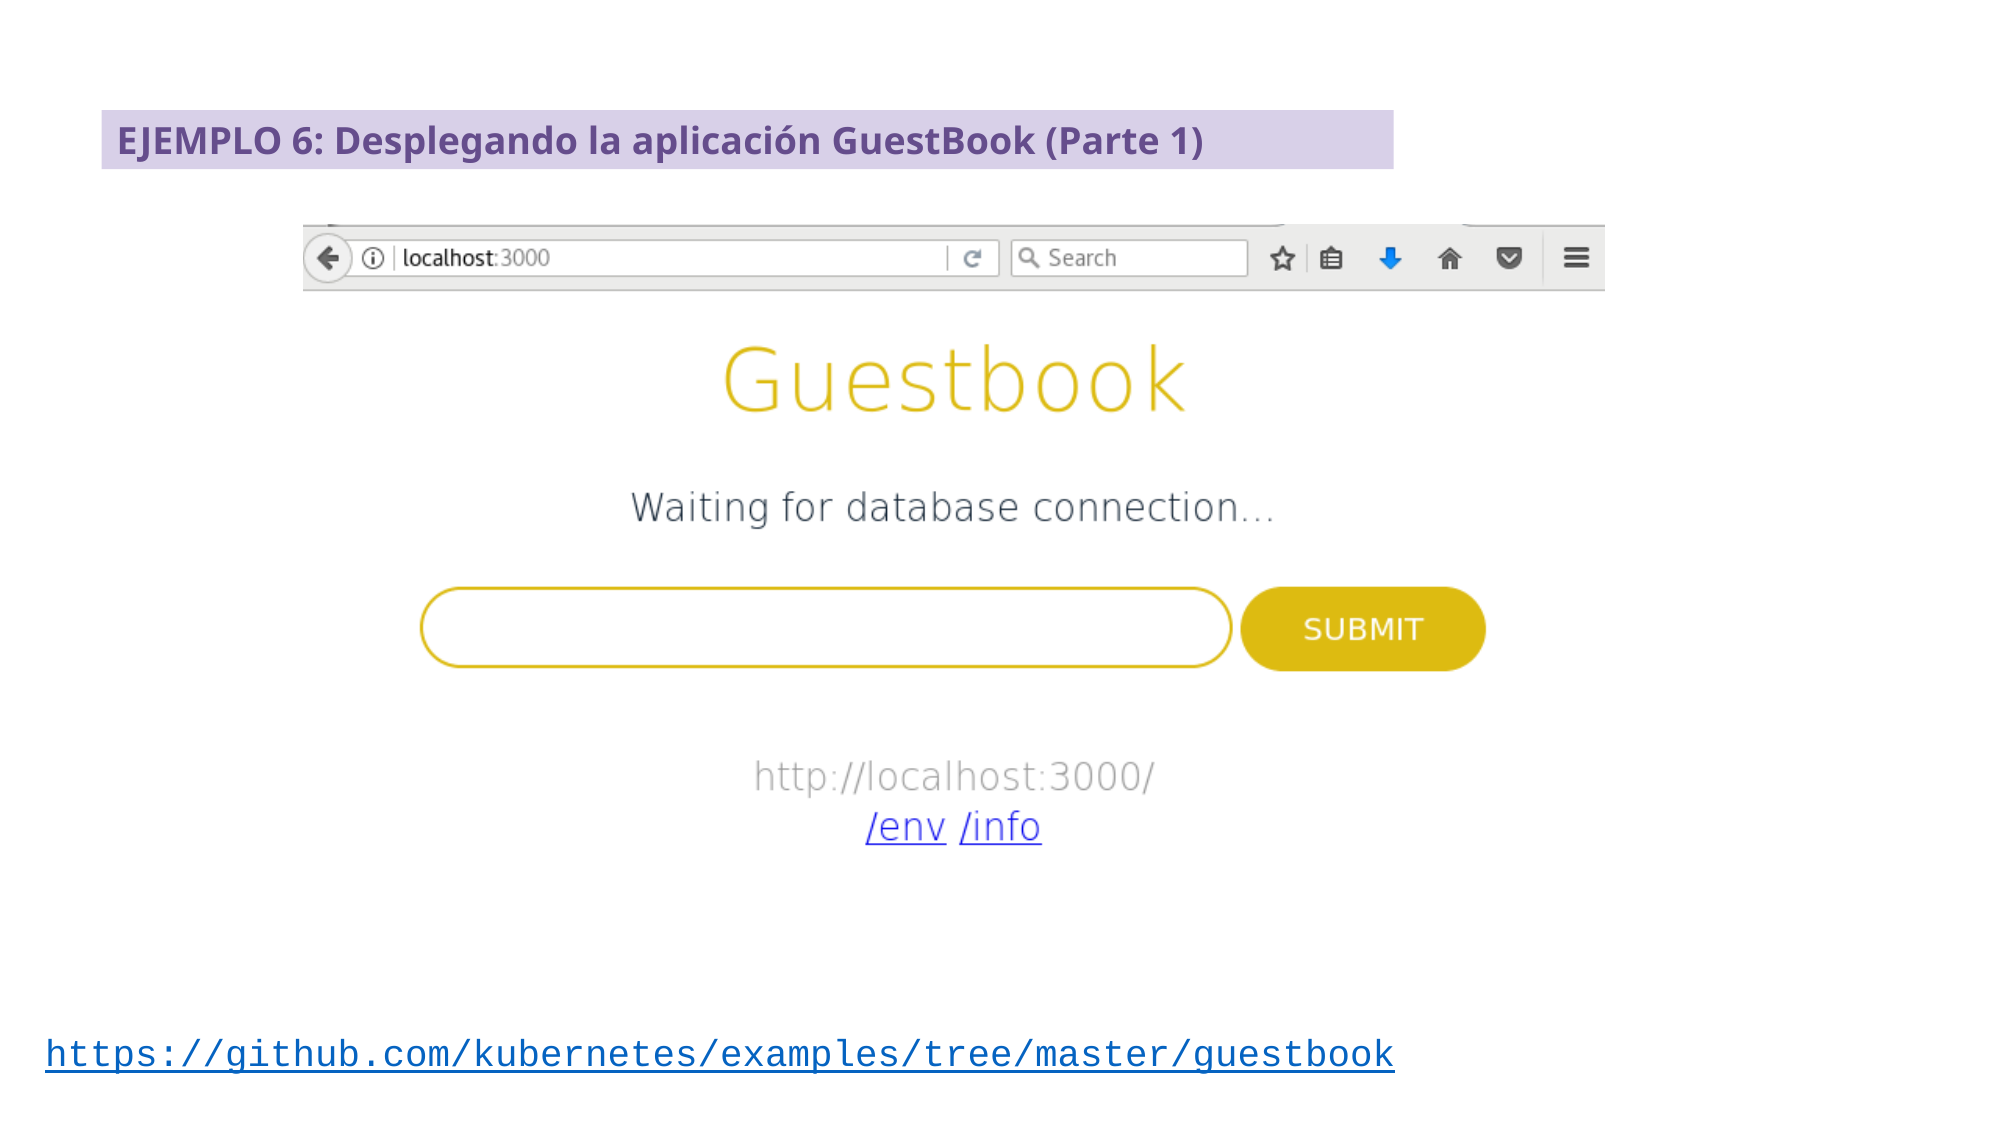

EJEMPLO 6: Desplegando la aplicación GuestBook (Parte 1)
https://github.com/kubernetes/examples/tree/master/guestbook